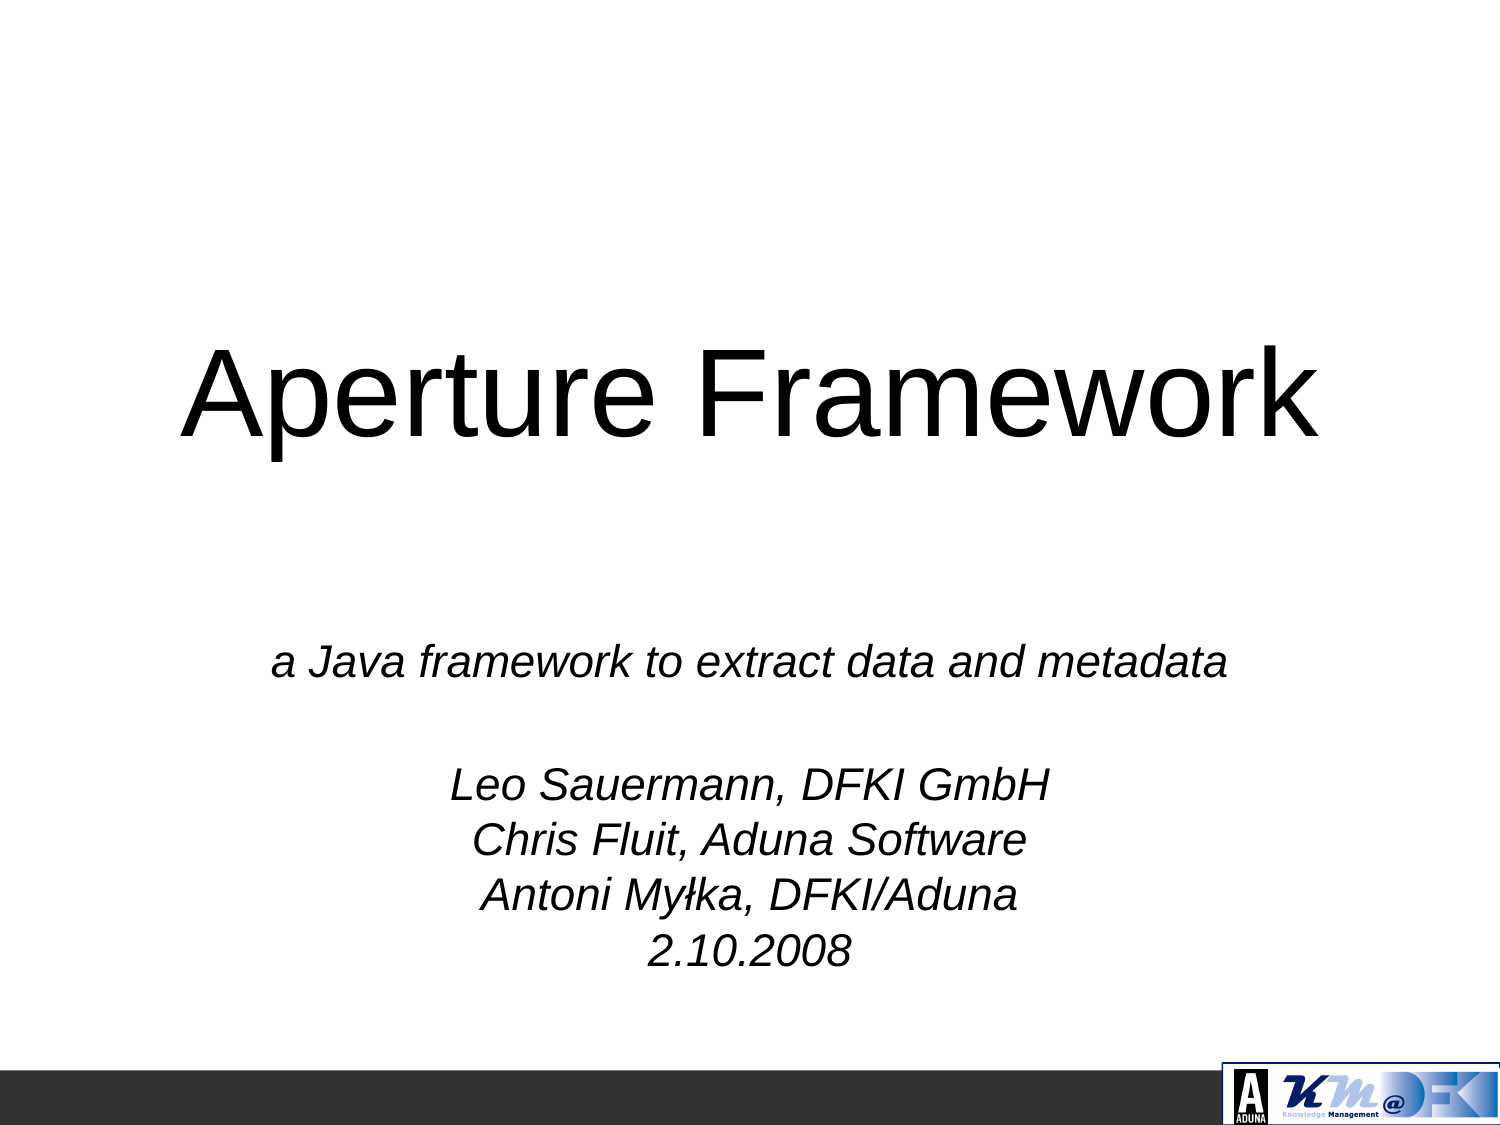

# Aperture Framework
a Java framework to extract data and metadata
Leo Sauermann, DFKI GmbH
Chris Fluit, Aduna Software
Antoni Myłka, DFKI/Aduna
2.10.2008